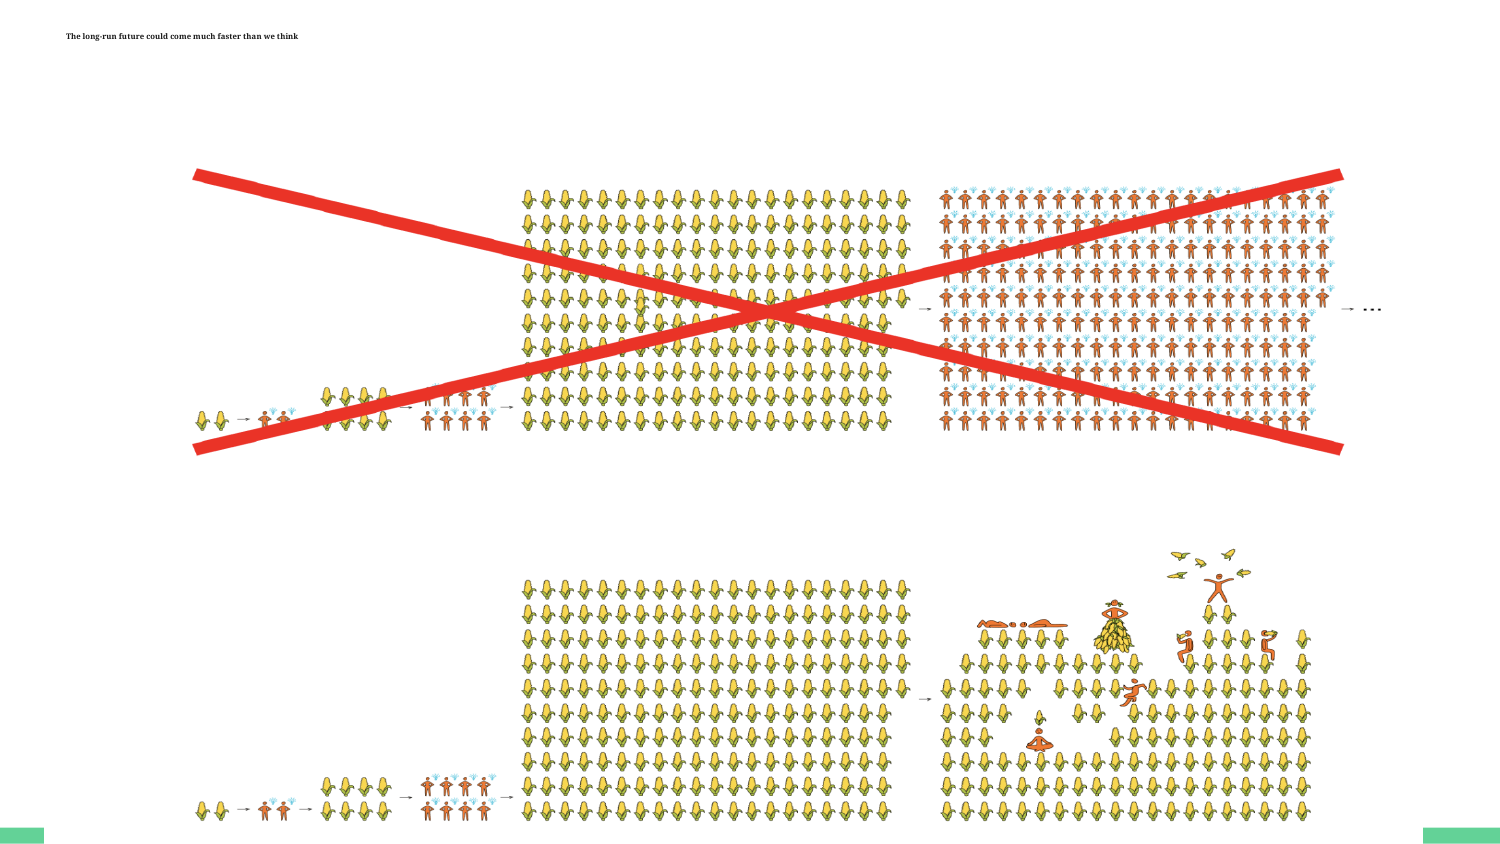

# The long-run future could come much faster than we think